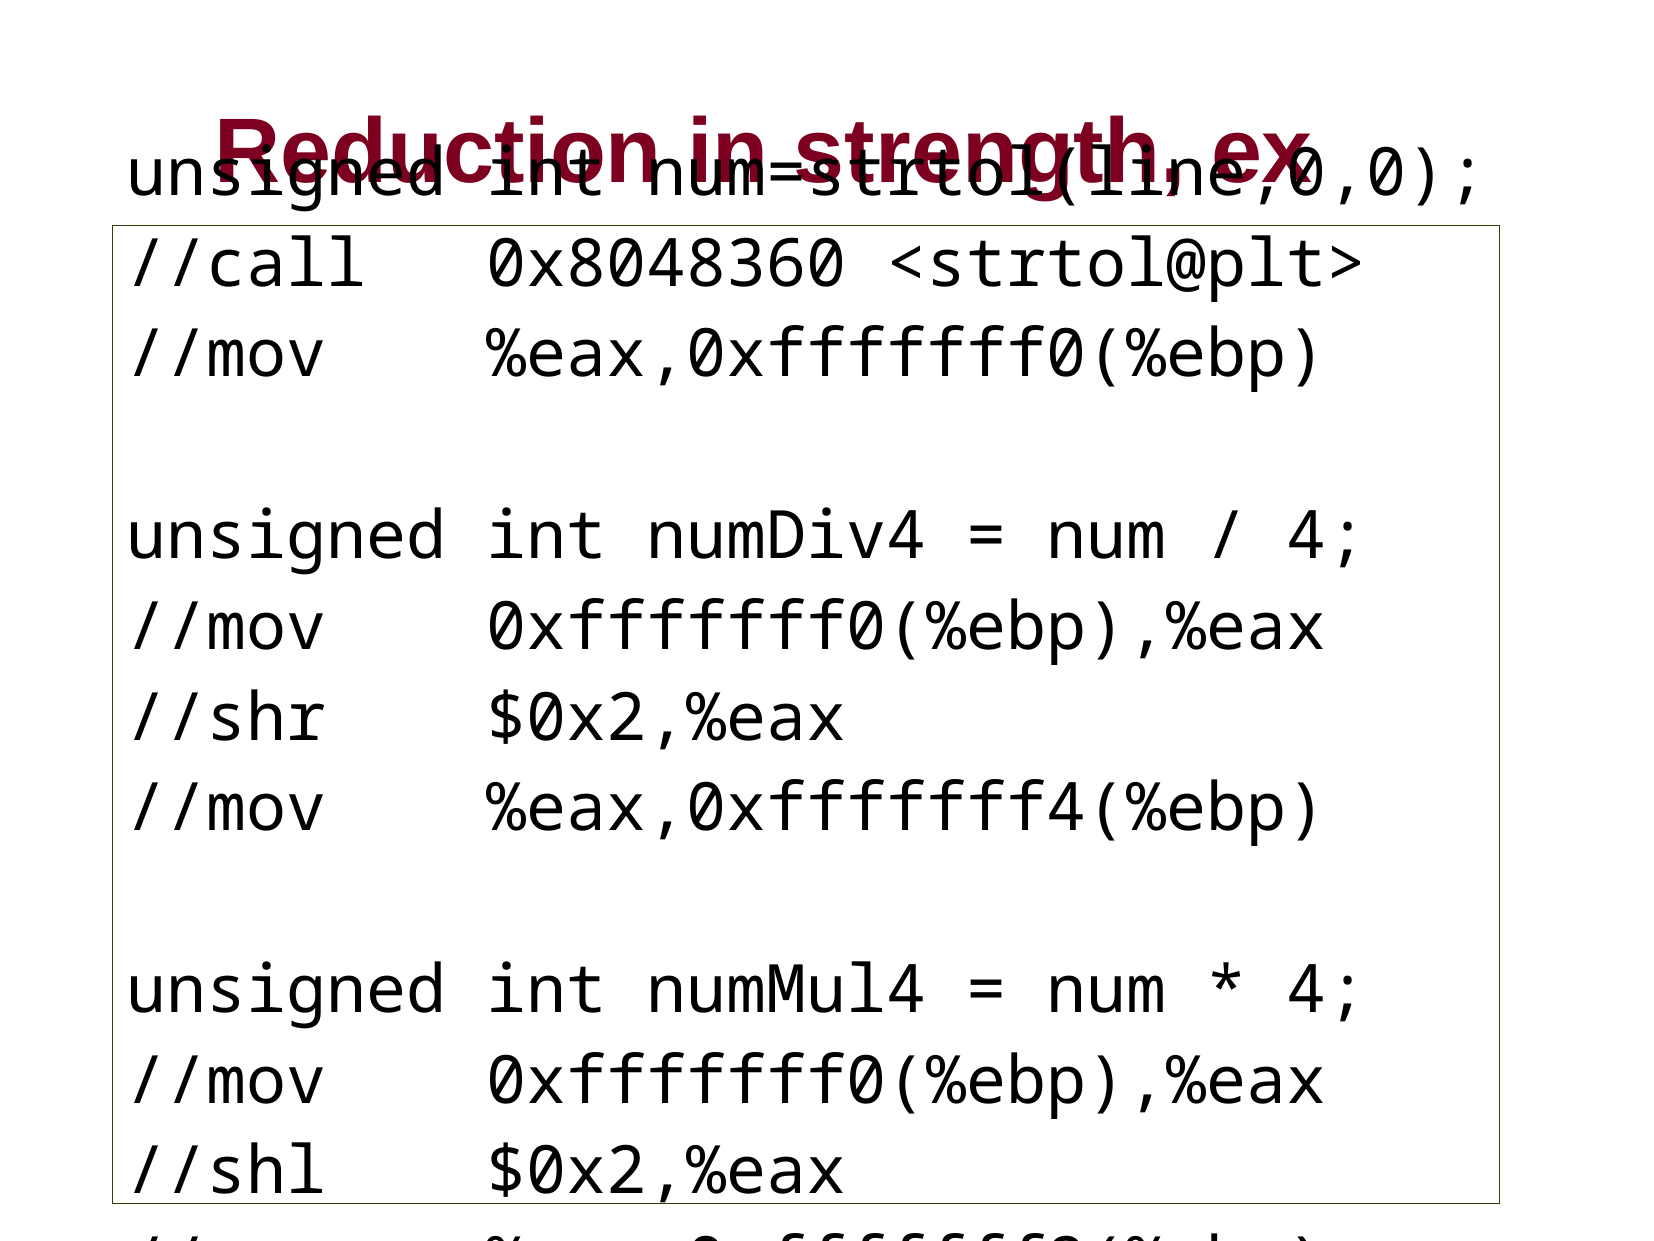

# Reduction in strength, ex
unsigned int num=strtol(line,0,0);
//call 0x8048360 <strtol@plt>
//mov %eax,0xfffffff0(%ebp)
unsigned int numDiv4 = num / 4;
//mov 0xfffffff0(%ebp),%eax
//shr $0x2,%eax
//mov %eax,0xfffffff4(%ebp)
unsigned int numMul4 = num * 4;
//mov 0xfffffff0(%ebp),%eax
//shl $0x2,%eax
//mov %eax,0xfffffff8(%ebp)